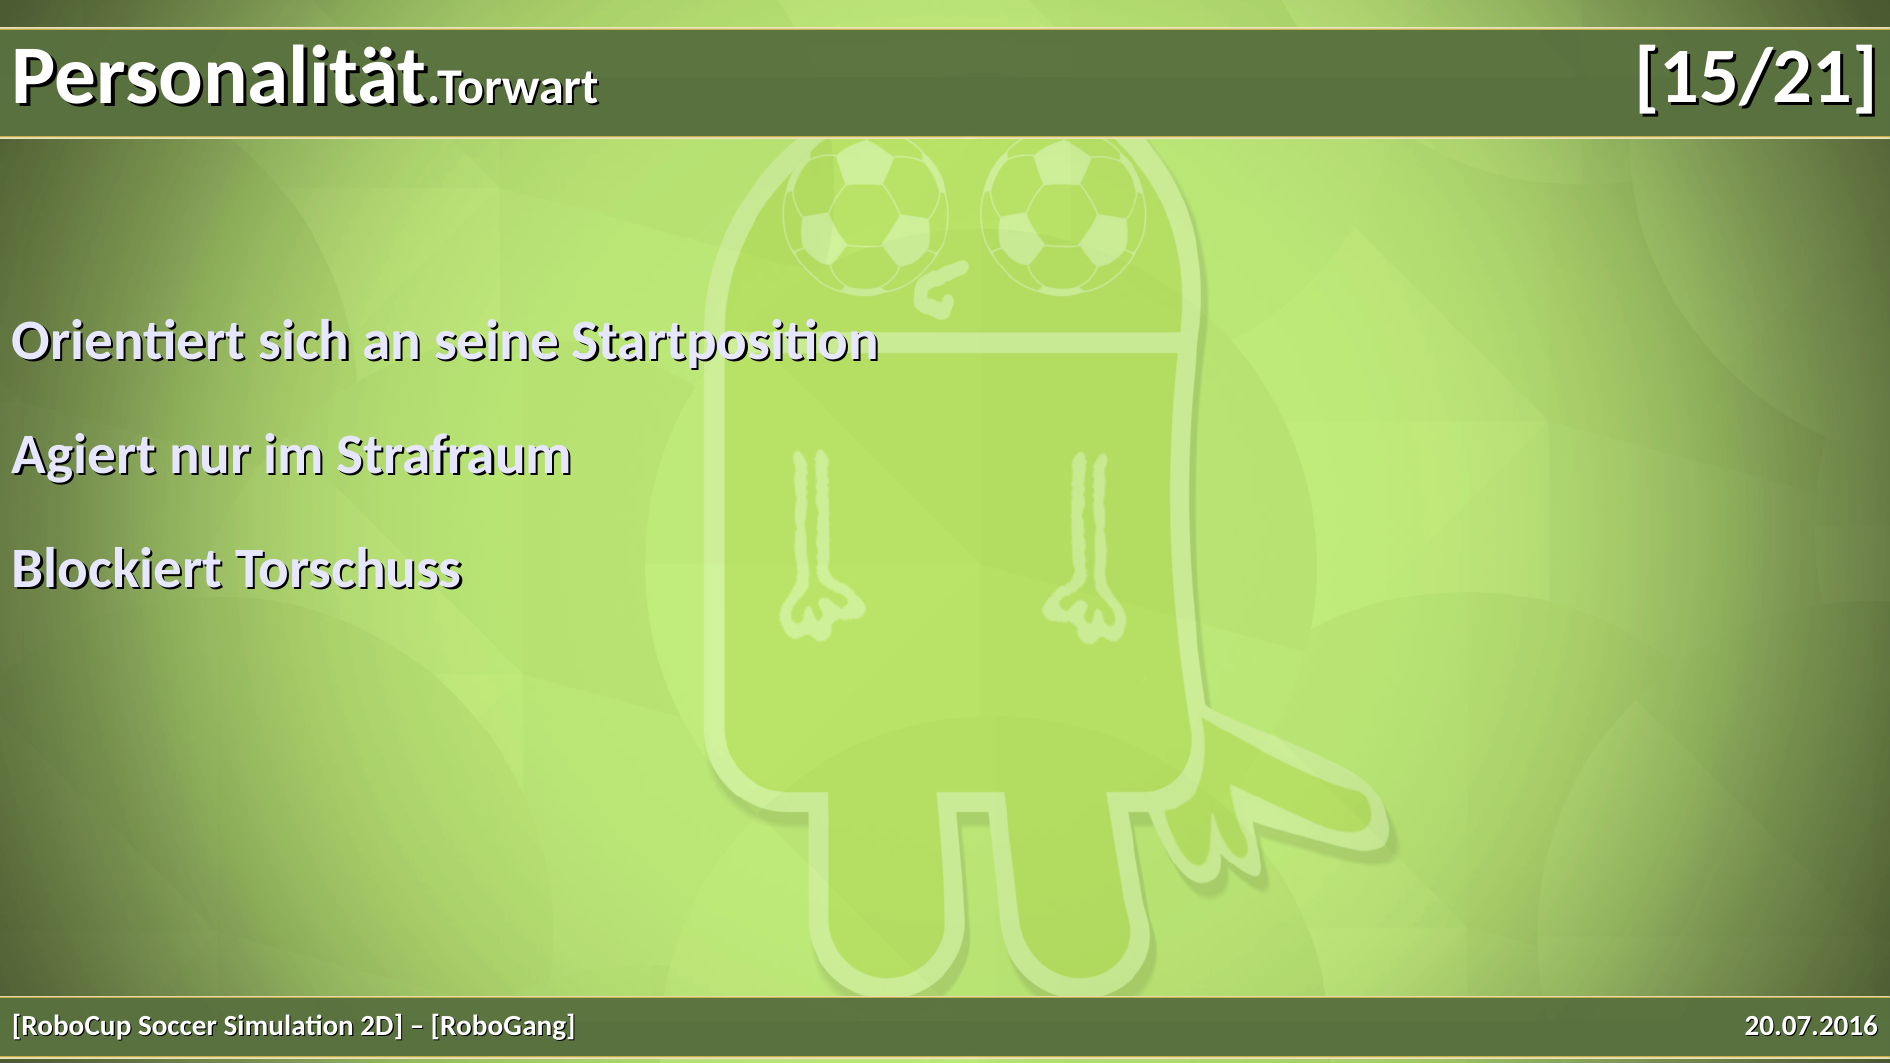

# Personalität.Torwart
[15/21]
Orientiert sich an seine Startposition
Agiert nur im Strafraum
Blockiert Torschuss
[RoboCup Soccer Simulation 2D] – [RoboGang]
20.07.2016